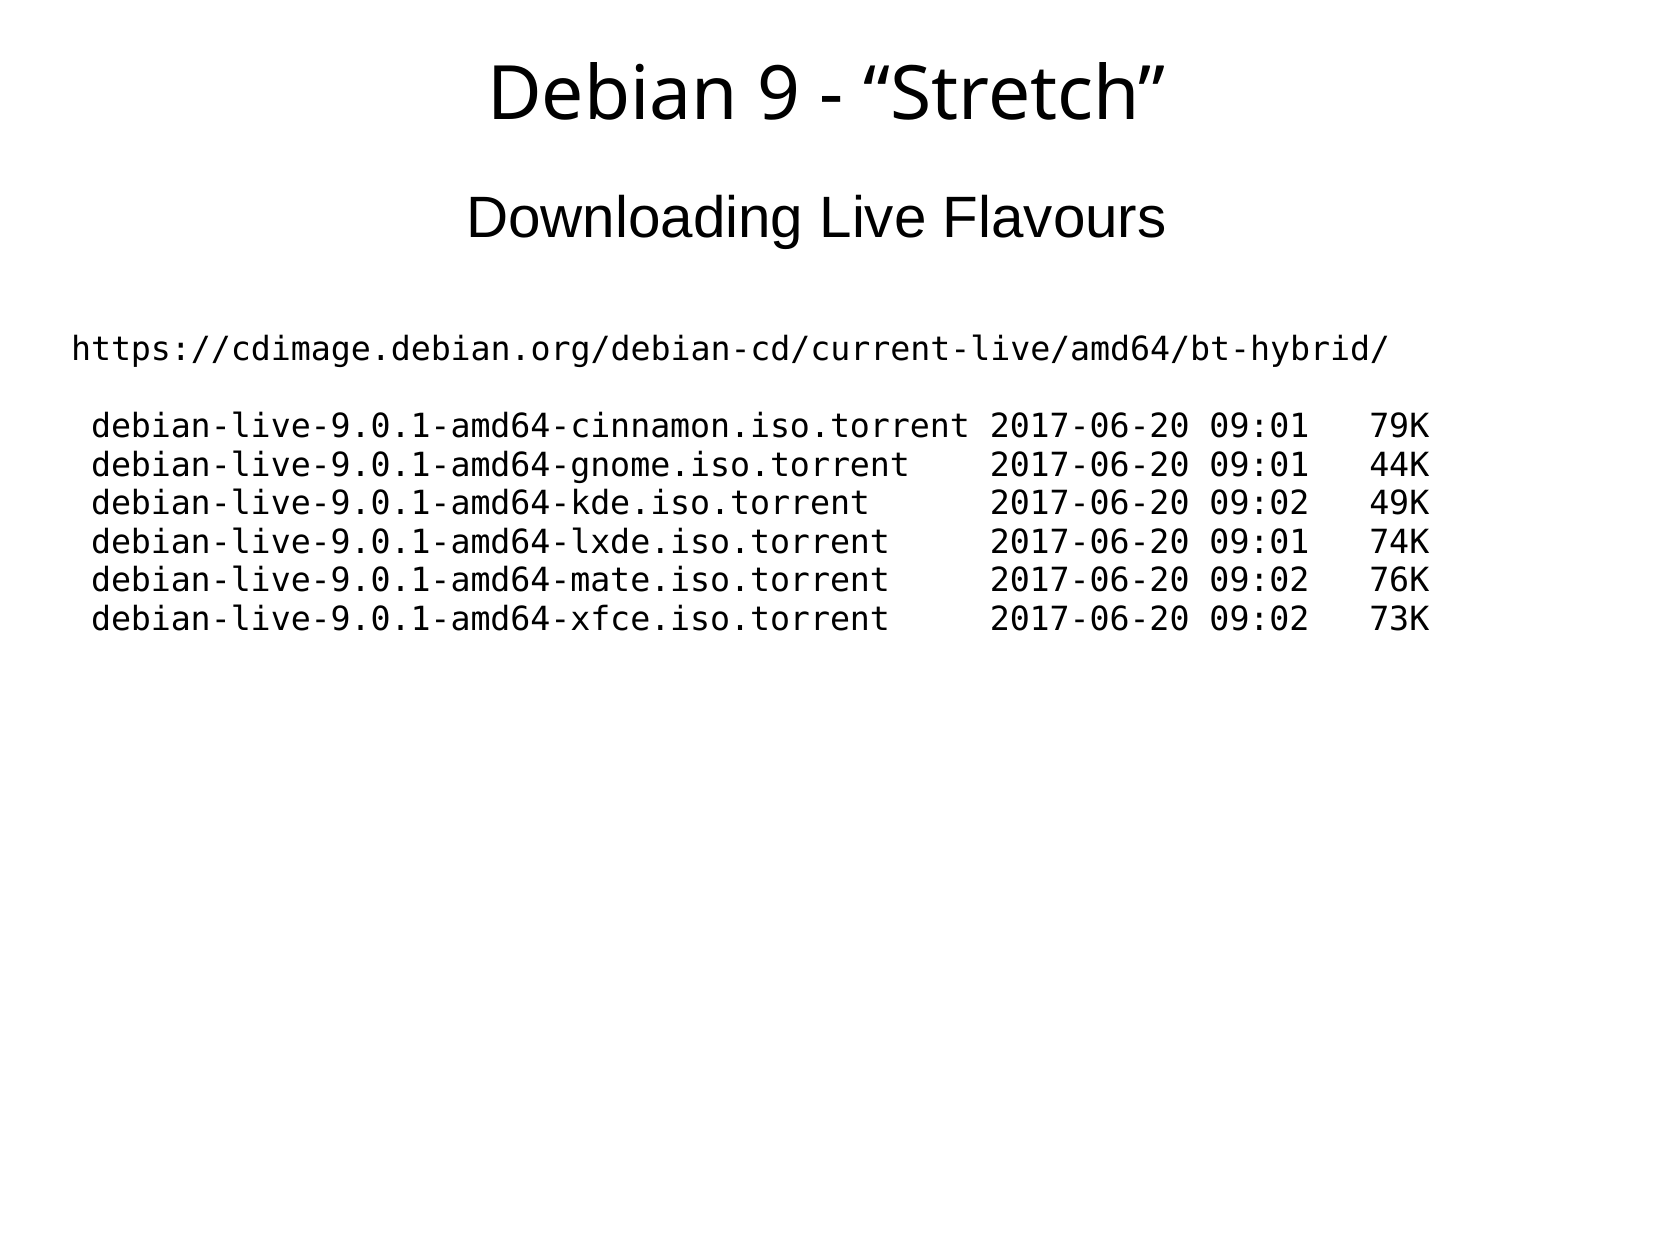

# Debian 9 - “Stretch”
Downloading Live Flavours
https://cdimage.debian.org/debian-cd/current-live/amd64/bt-hybrid/
 debian-live-9.0.1-amd64-cinnamon.iso.torrent 2017-06-20 09:01 79K
 debian-live-9.0.1-amd64-gnome.iso.torrent 2017-06-20 09:01 44K
 debian-live-9.0.1-amd64-kde.iso.torrent 2017-06-20 09:02 49K
 debian-live-9.0.1-amd64-lxde.iso.torrent 2017-06-20 09:01 74K
 debian-live-9.0.1-amd64-mate.iso.torrent 2017-06-20 09:02 76K
 debian-live-9.0.1-amd64-xfce.iso.torrent 2017-06-20 09:02 73K